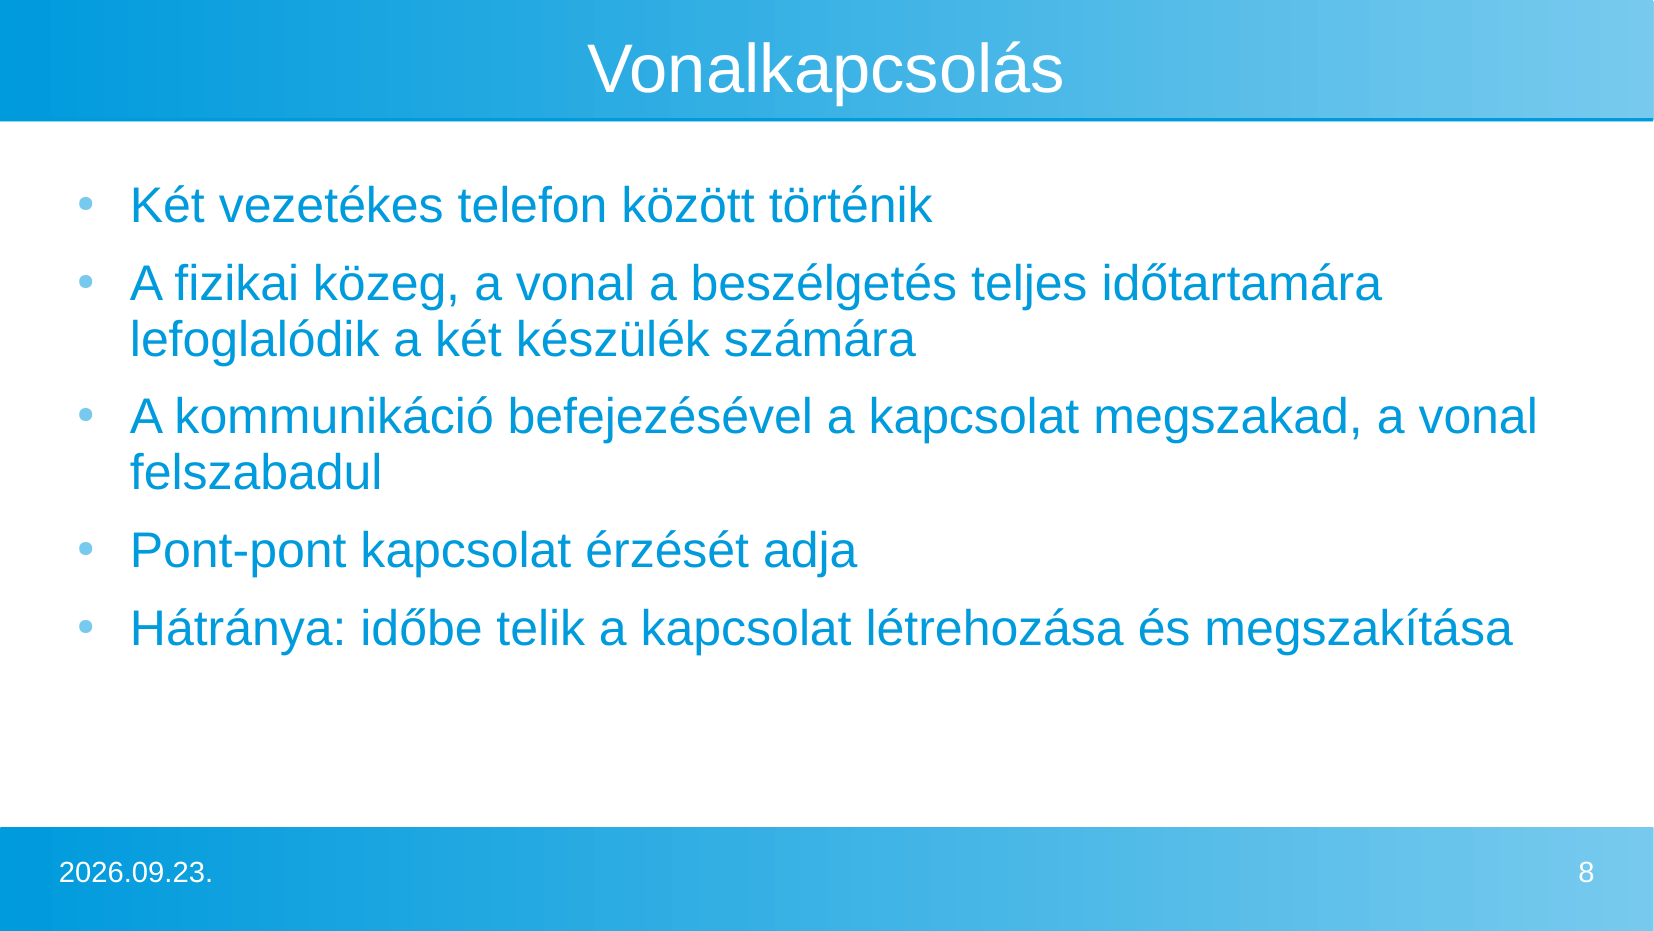

# Vonalkapcsolás
Két vezetékes telefon között történik
A fizikai közeg, a vonal a beszélgetés teljes időtartamára lefoglalódik a két készülék számára
A kommunikáció befejezésével a kapcsolat megszakad, a vonal felszabadul
Pont-pont kapcsolat érzését adja
Hátránya: időbe telik a kapcsolat létrehozása és megszakítása
8